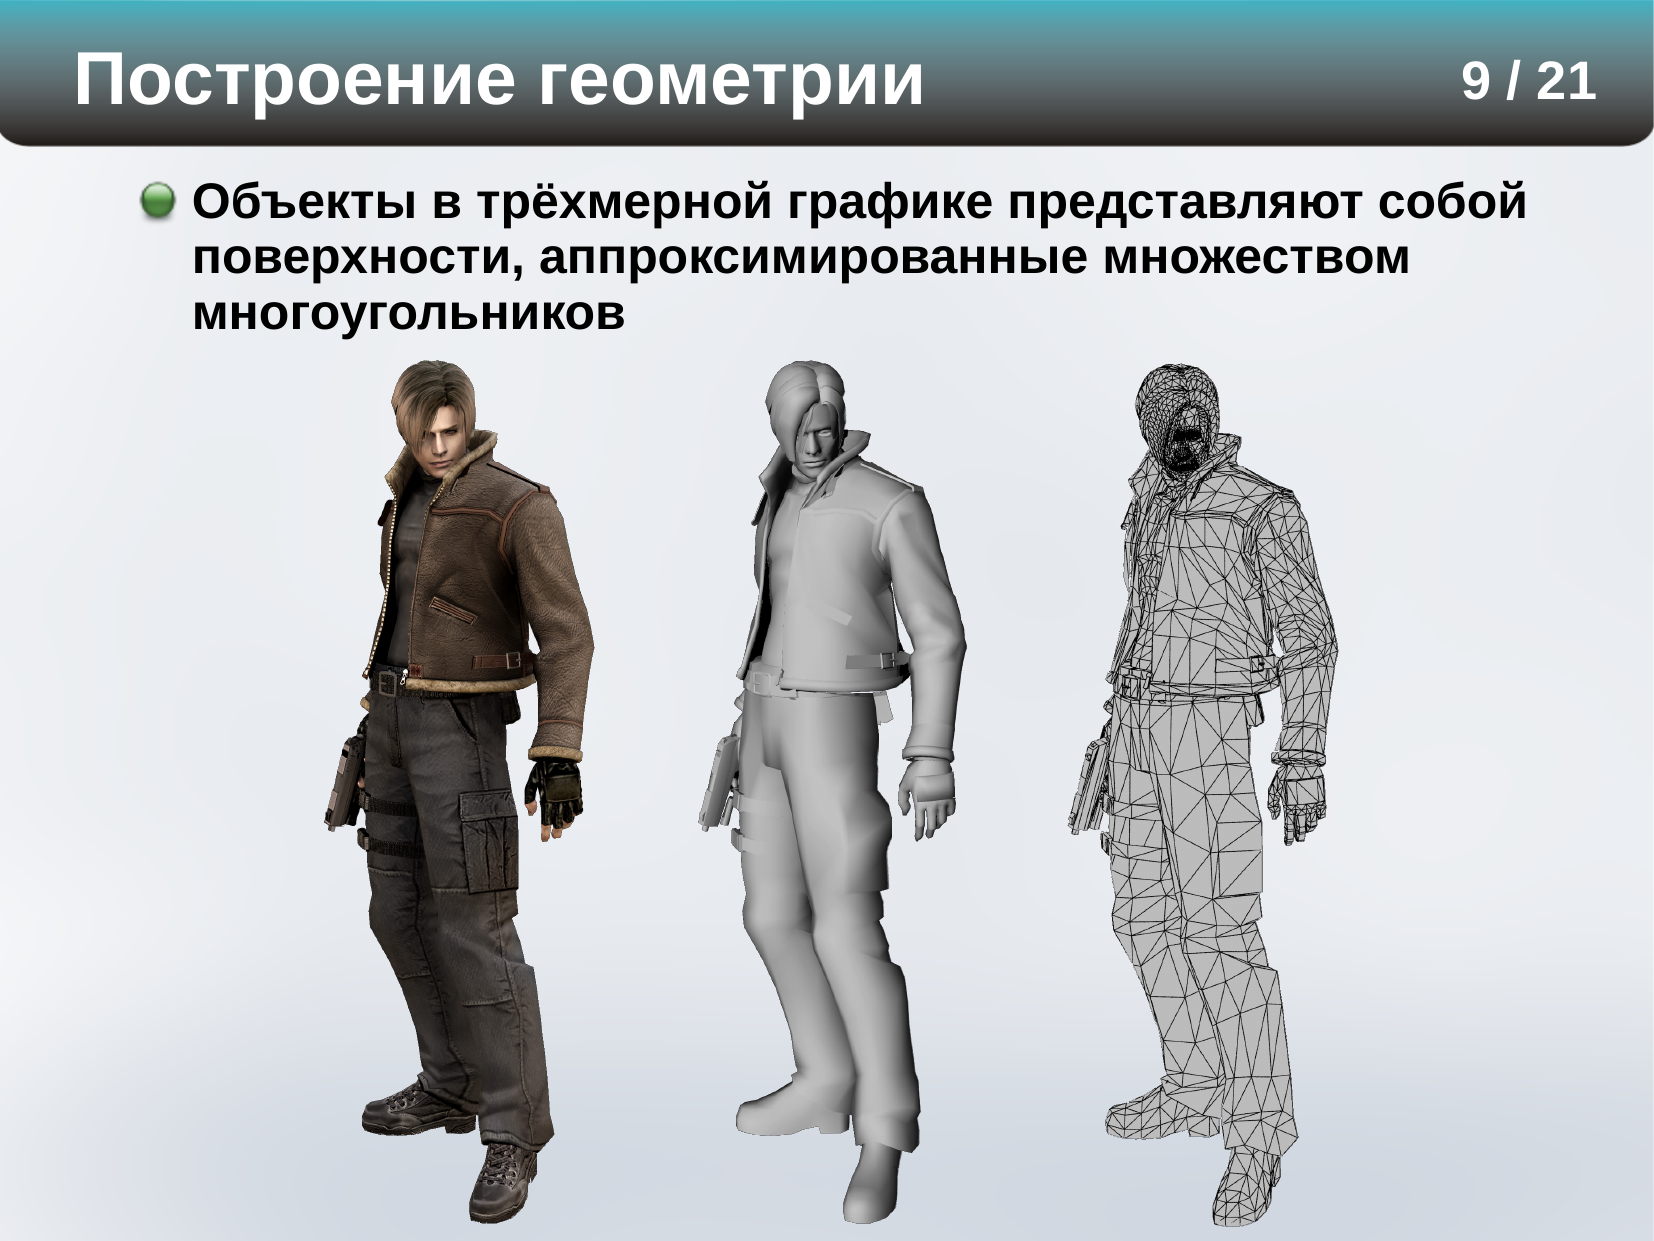

Построение геометрии
Объекты в трёхмерной графике представляют собой поверхности, аппроксимированные множеством многоугольников